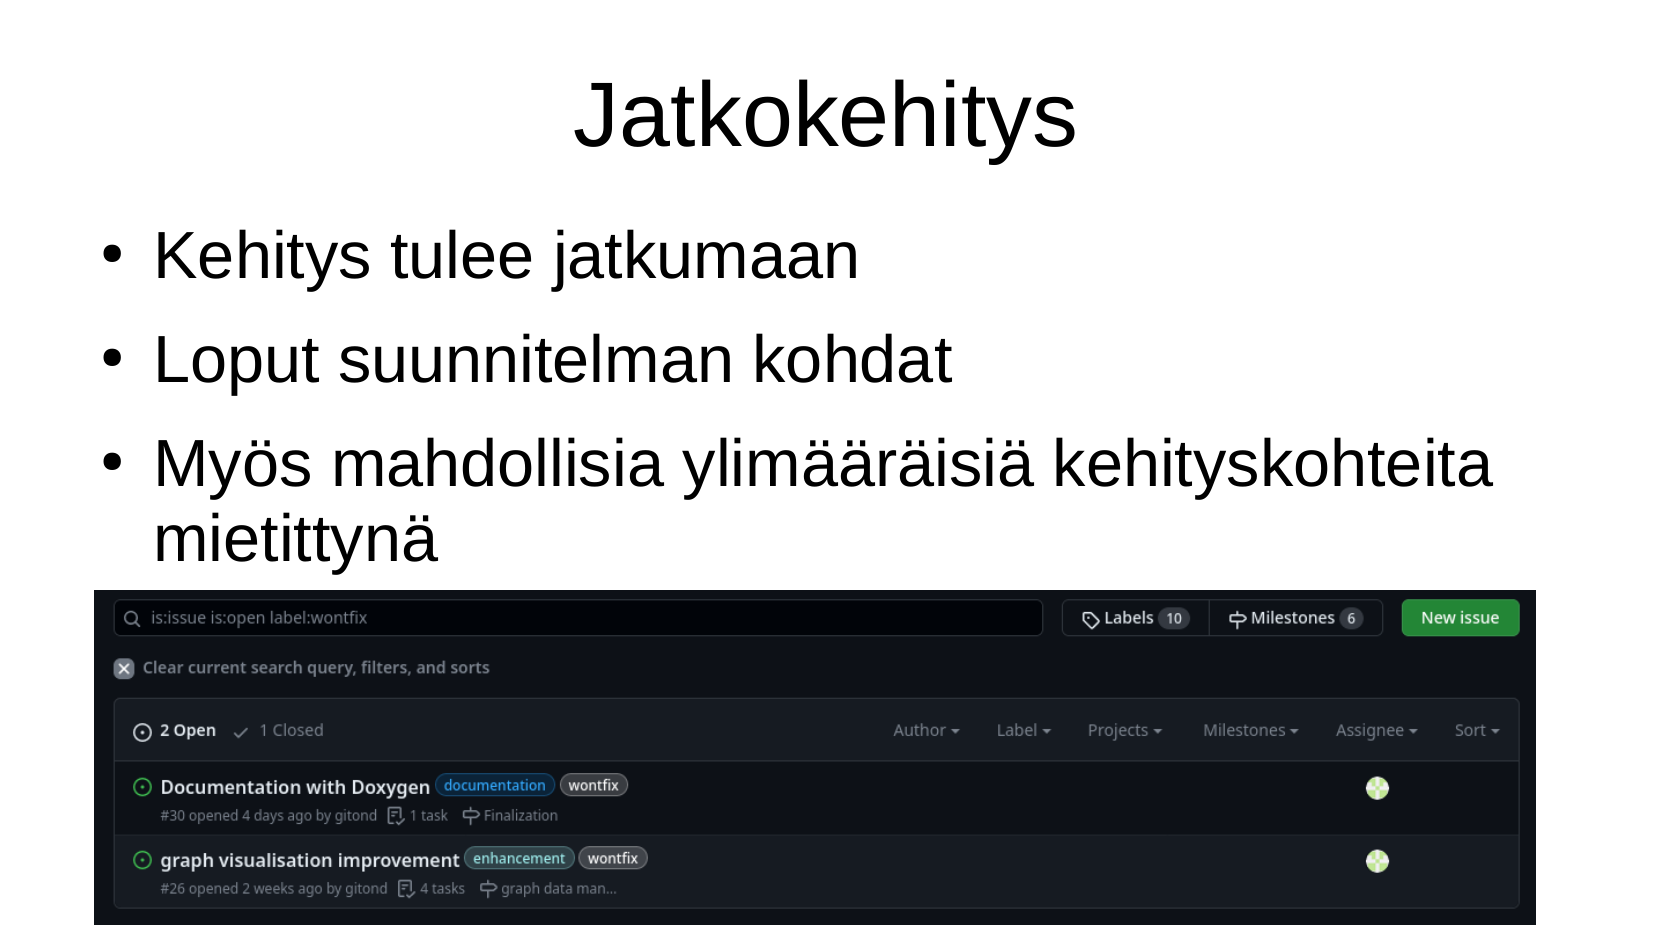

# Jatkokehitys
Kehitys tulee jatkumaan
Loput suunnitelman kohdat
Myös mahdollisia ylimääräisiä kehityskohteita mietittynä